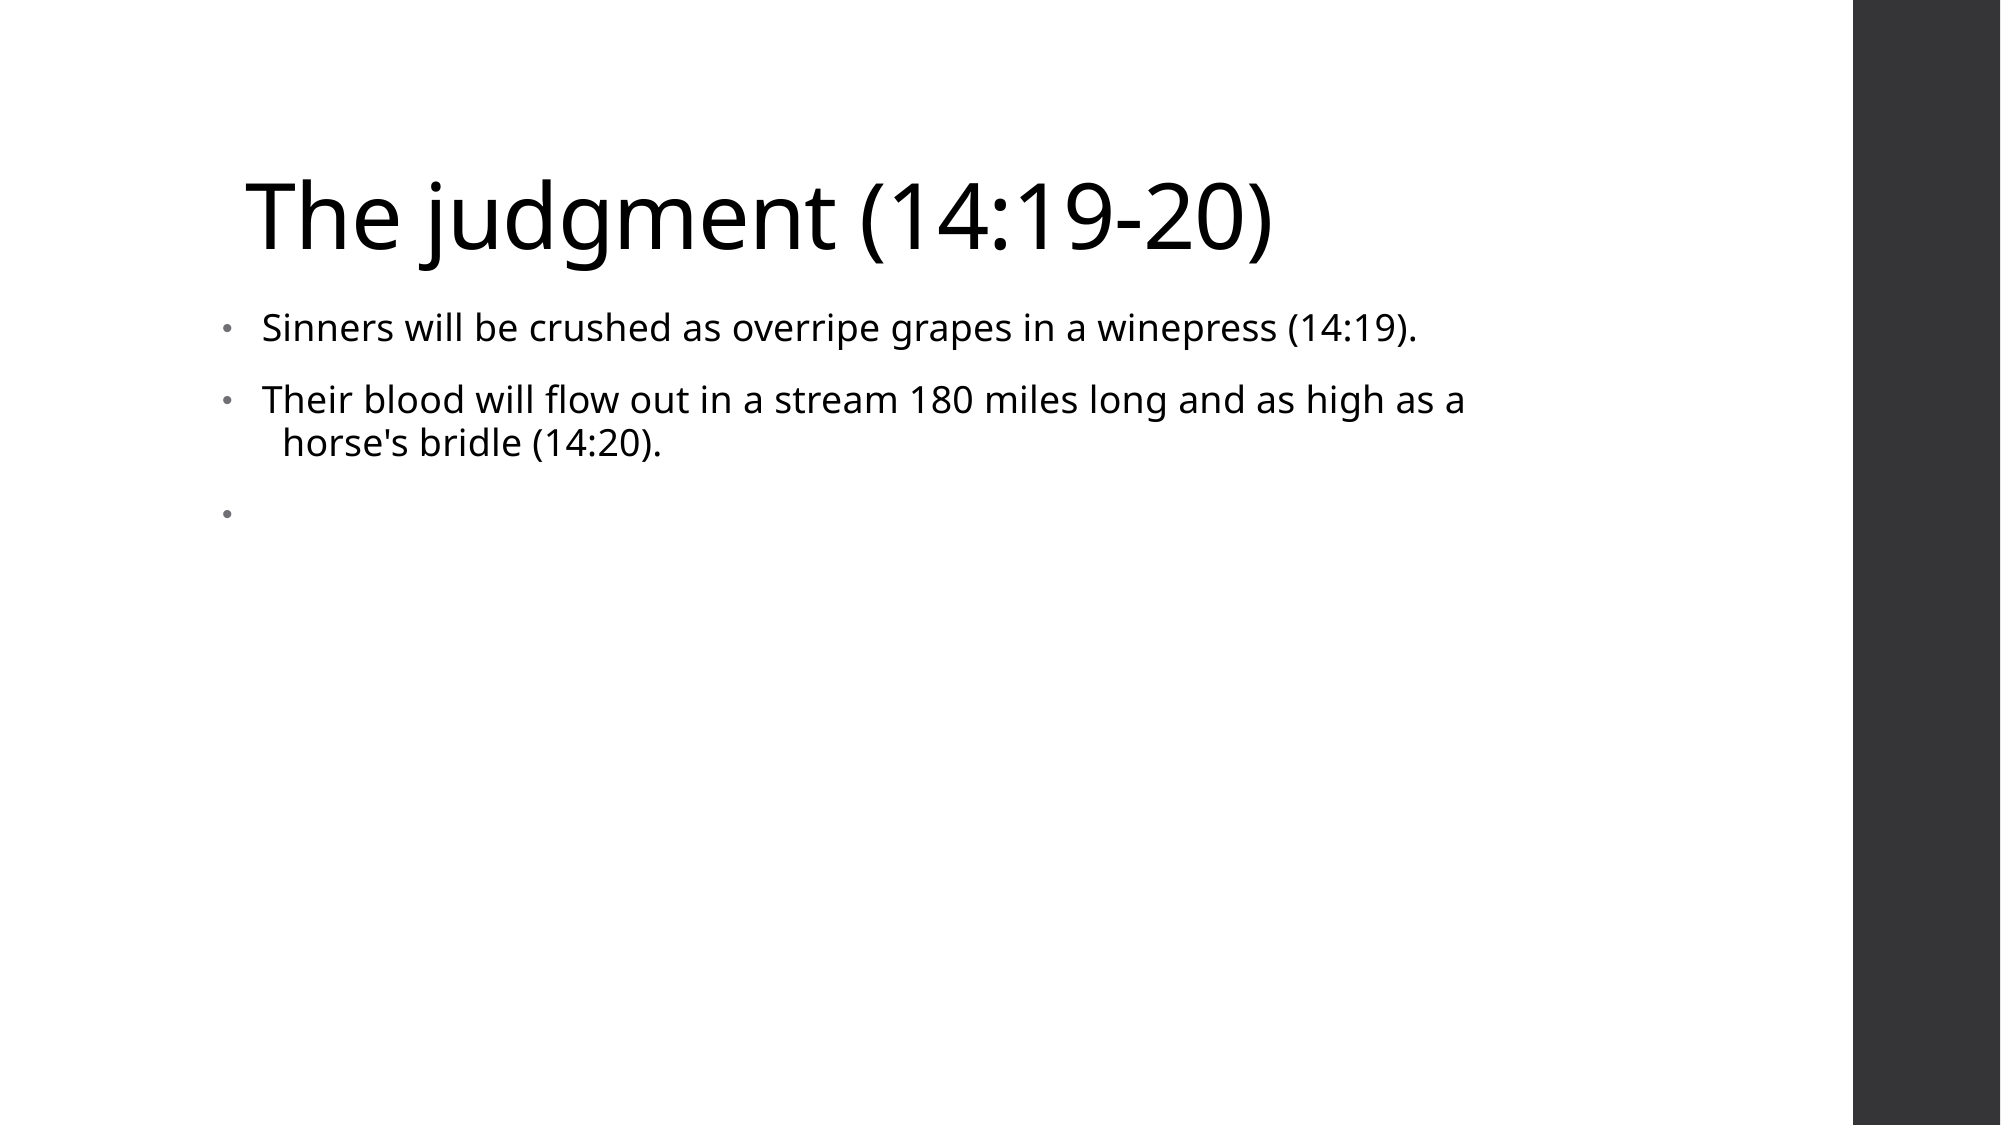

# The judgment (14:19-20)
 Sinners will be crushed as overripe grapes in a winepress (14:19).
 Their blood will flow out in a stream 180 miles long and as high as a horse's bridle (14:20).